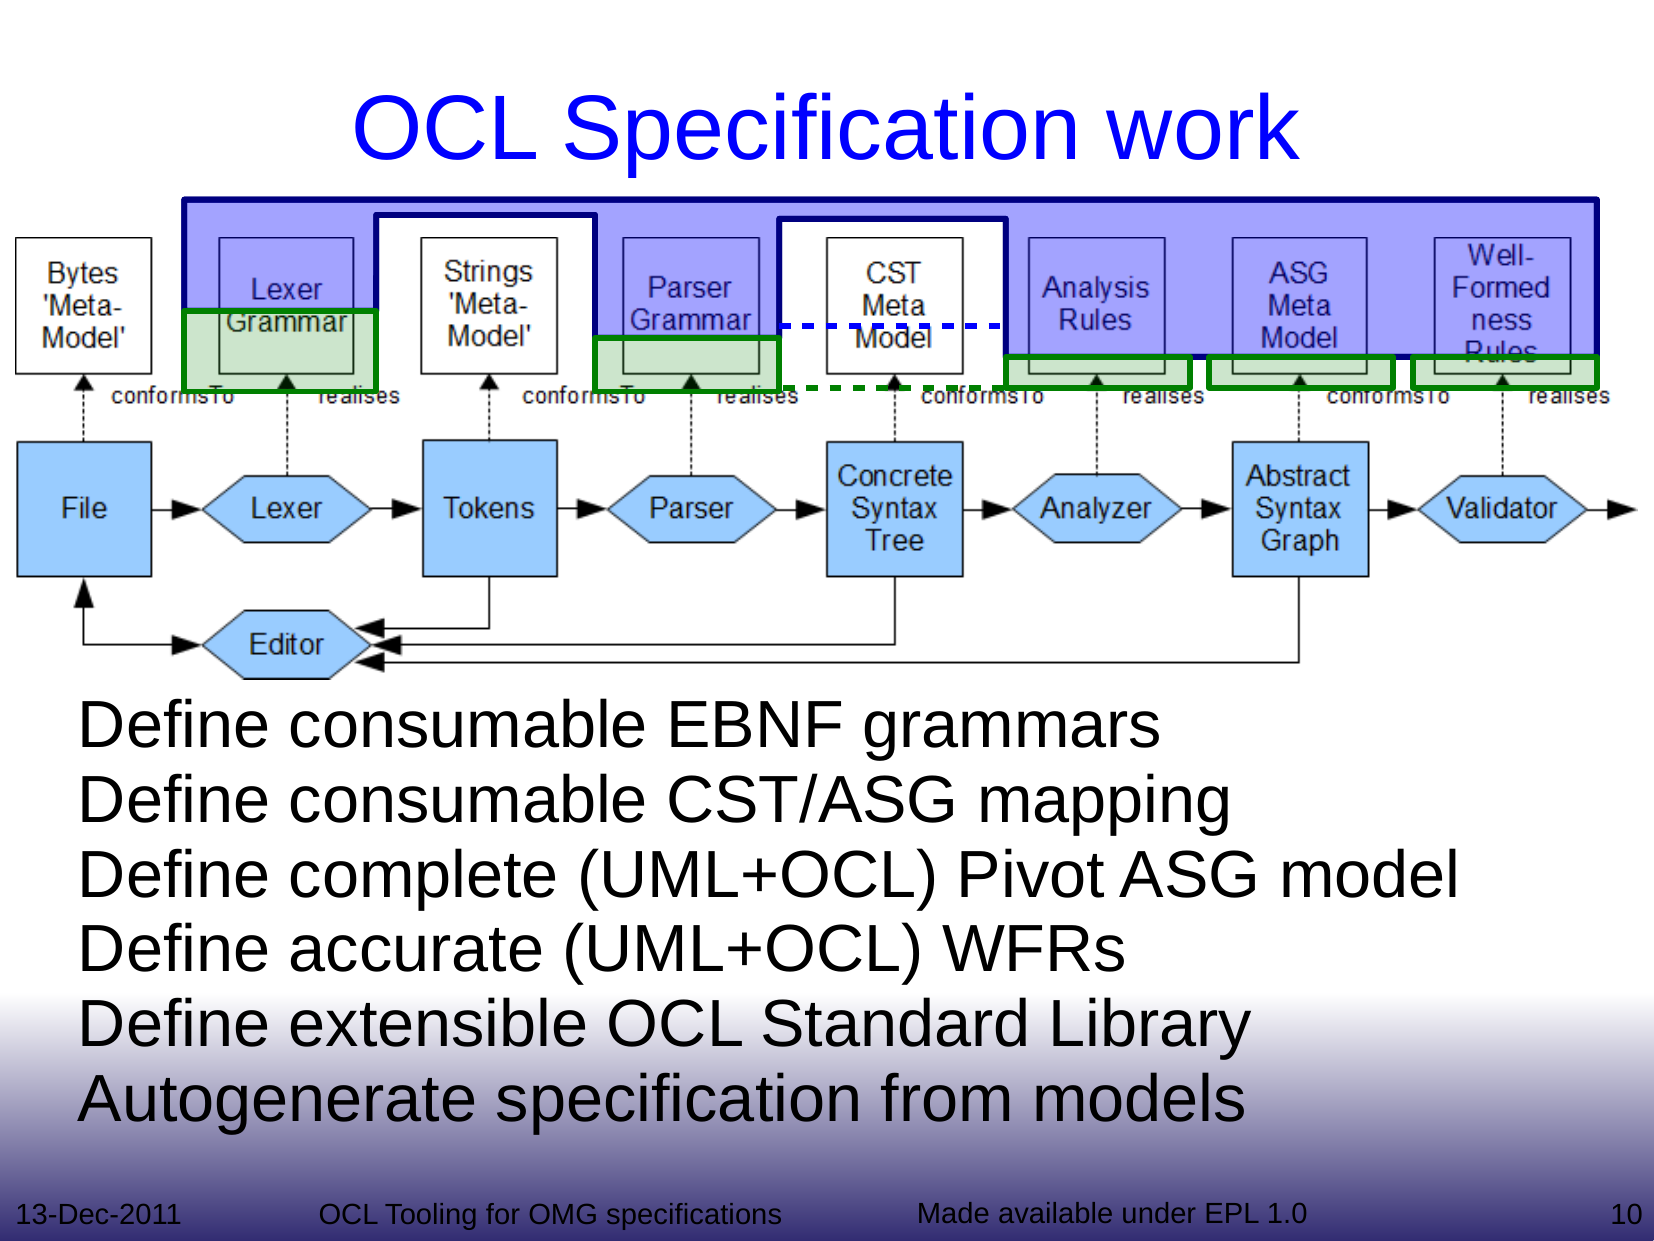

# OCL Specification work
Define consumable EBNF grammars
Define consumable CST/ASG mapping
Define complete (UML+OCL) Pivot ASG model
Define accurate (UML+OCL) WFRs
Define extensible OCL Standard Library
Autogenerate specification from models
13-Dec-2011
OCL Tooling for OMG specifications
10